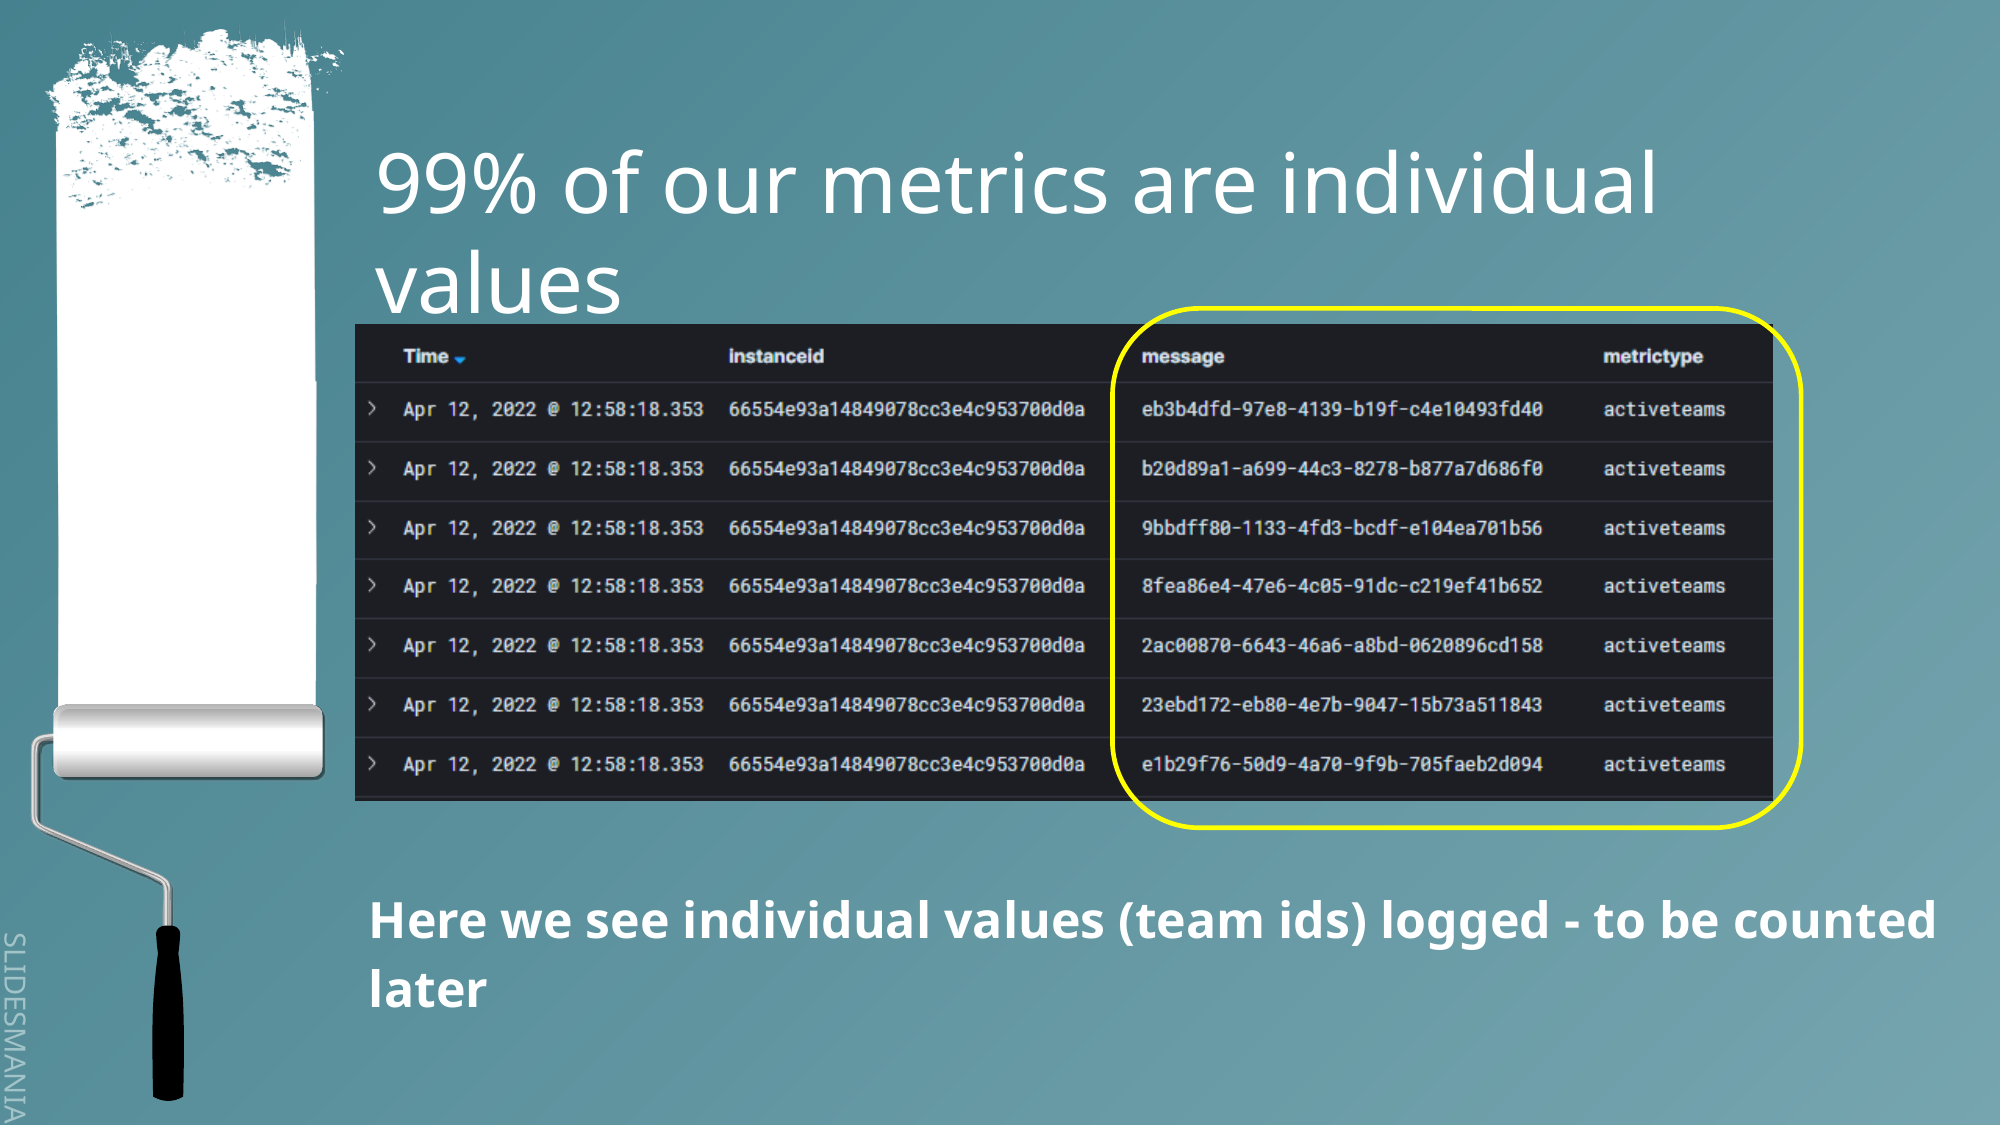

# 99% of our metrics are individual values
Here we see individual values (team ids) logged - to be counted later